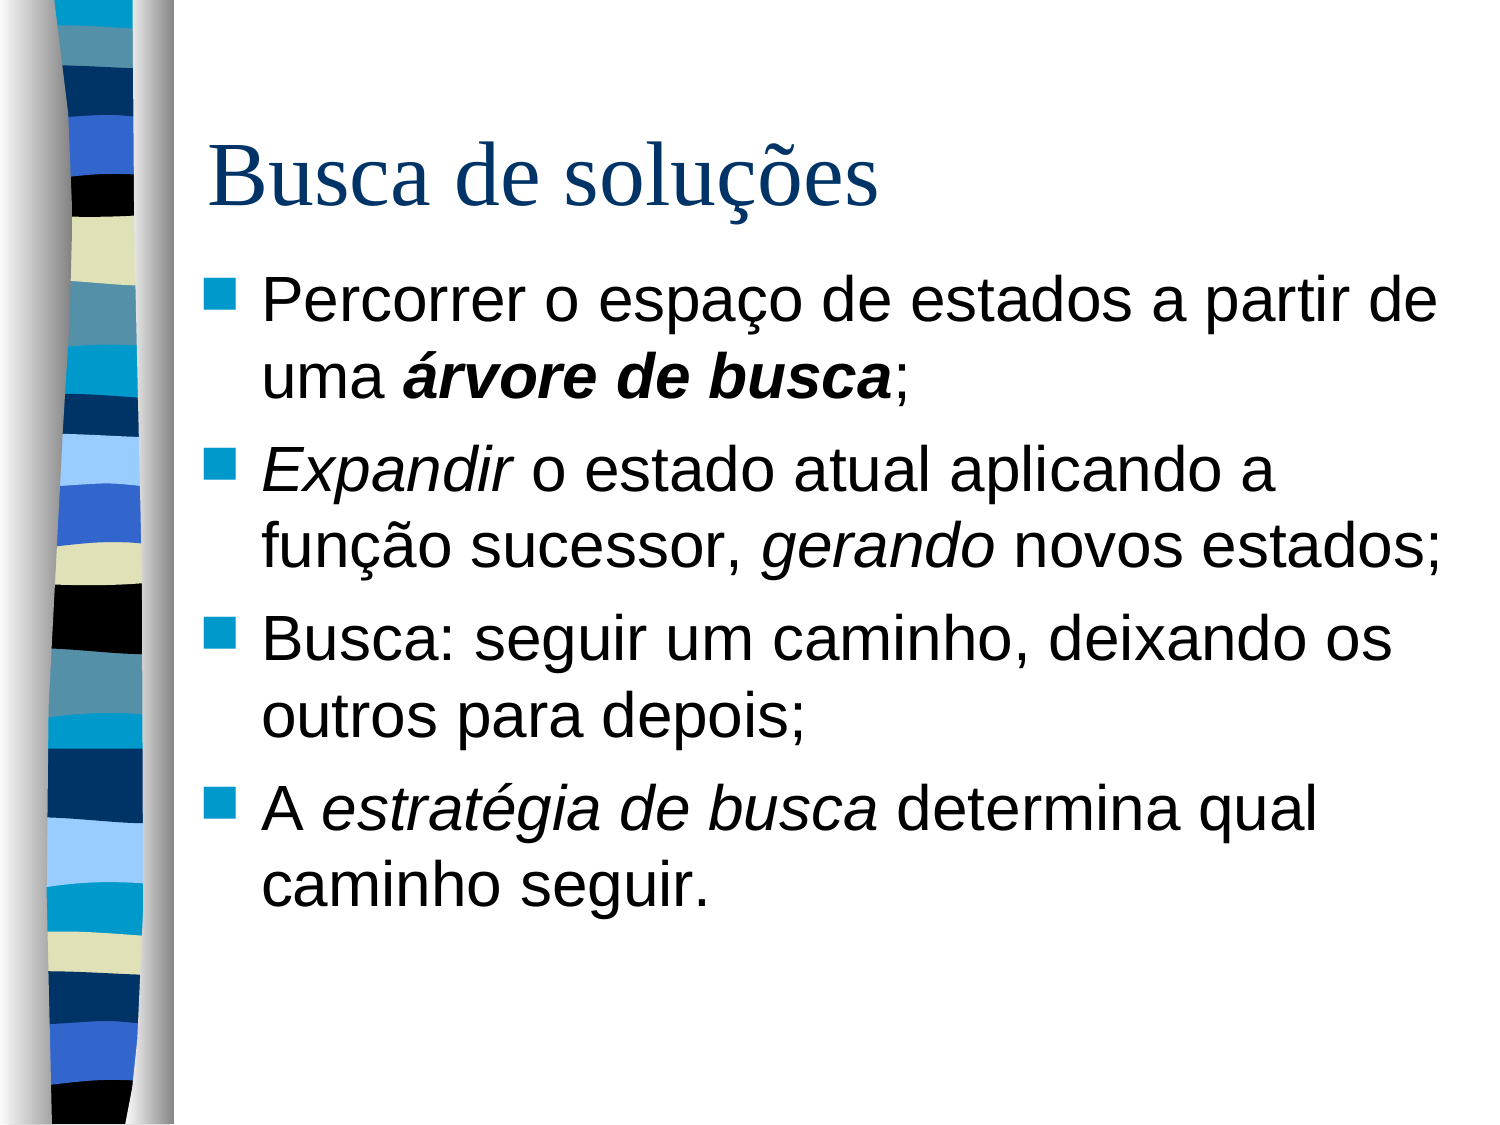

# Busca de soluções
Percorrer o espaço de estados a partir de uma árvore de busca;
Expandir o estado atual aplicando a função sucessor, gerando novos estados;
Busca: seguir um caminho, deixando os outros para depois;
A estratégia de busca determina qual caminho seguir.